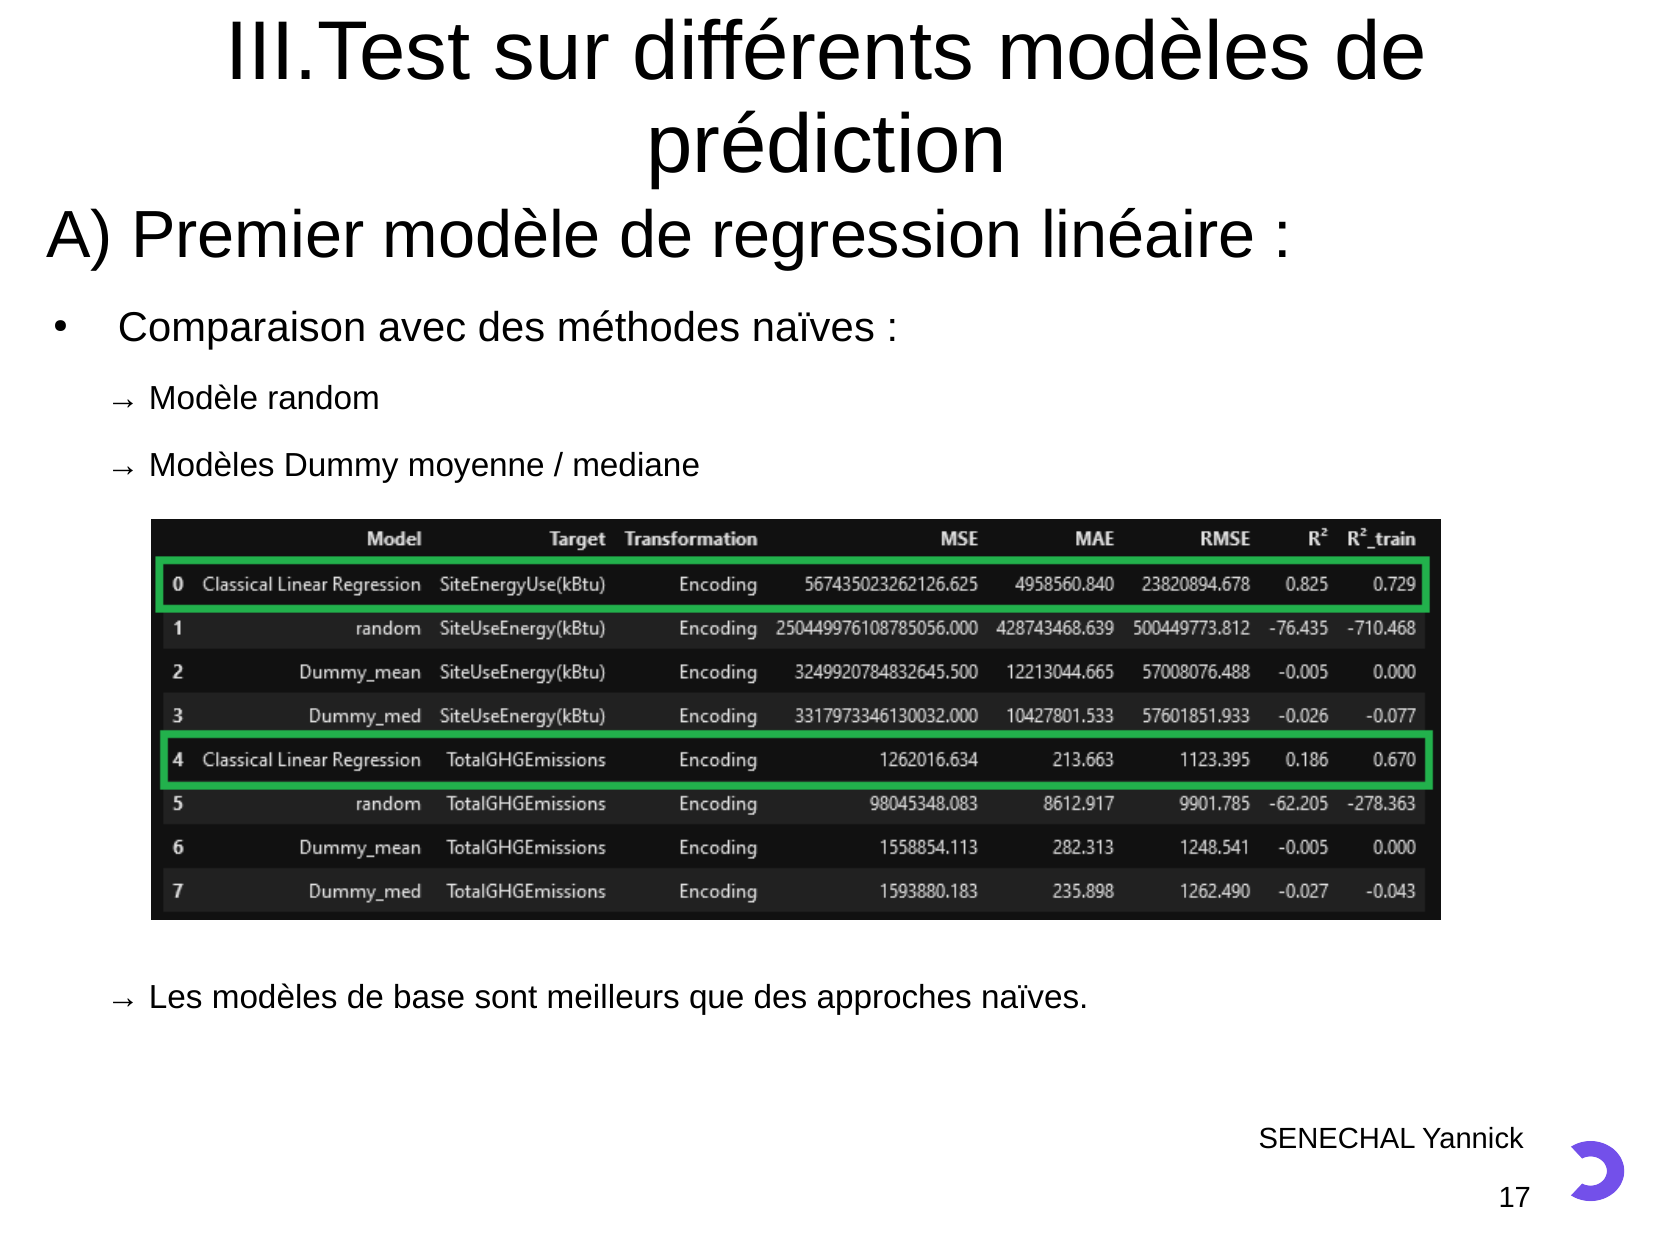

# III.Test sur différents modèles de prédiction
A) Premier modèle de regression linéaire :
 Comparaison avec des méthodes naïves :
→ Modèle random
→ Modèles Dummy moyenne / mediane
→ Les modèles de base sont meilleurs que des approches naïves.
SENECHAL Yannick
17